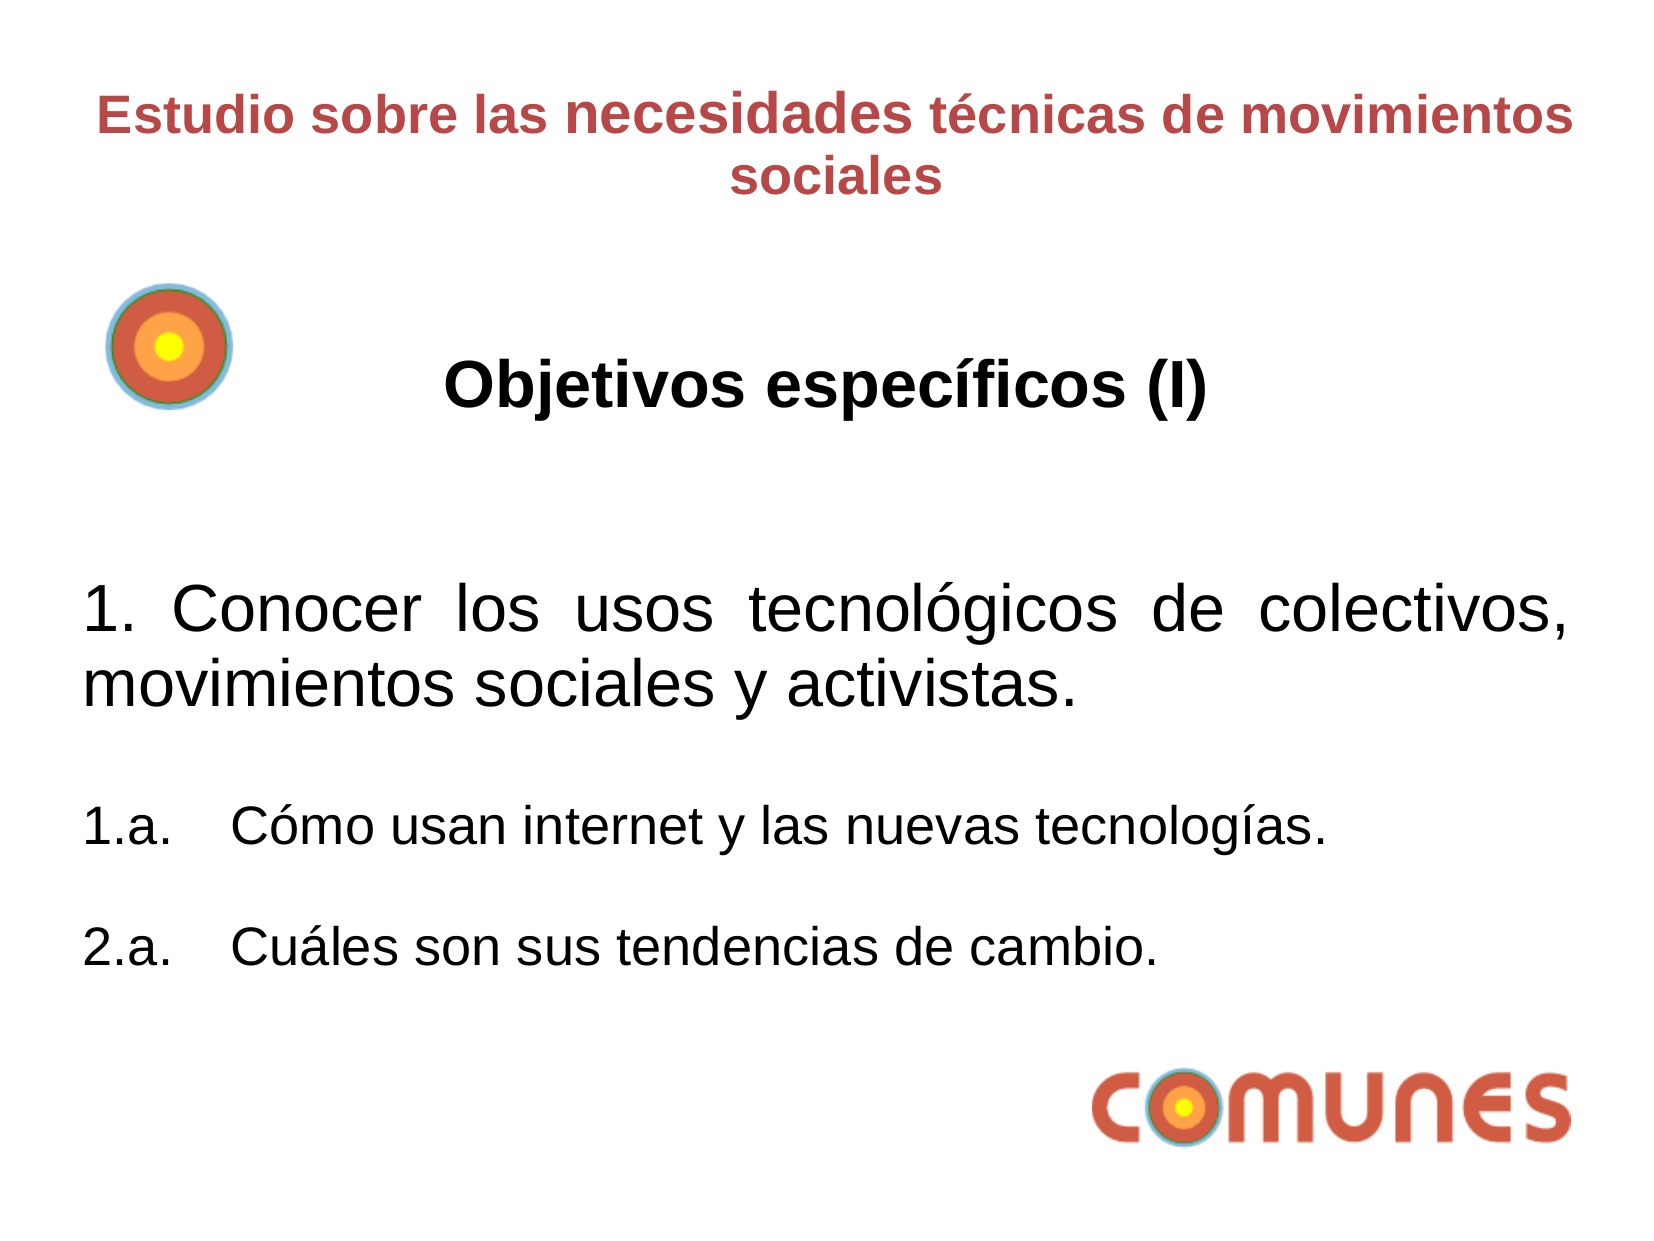

Estudio sobre las necesidades técnicas de movimientos sociales
# Objetivos específicos (I)
1. Conocer los usos tecnológicos de colectivos, movimientos sociales y activistas.
1.a. 	Cómo usan internet y las nuevas tecnologías.
2.a. 	Cuáles son sus tendencias de cambio.